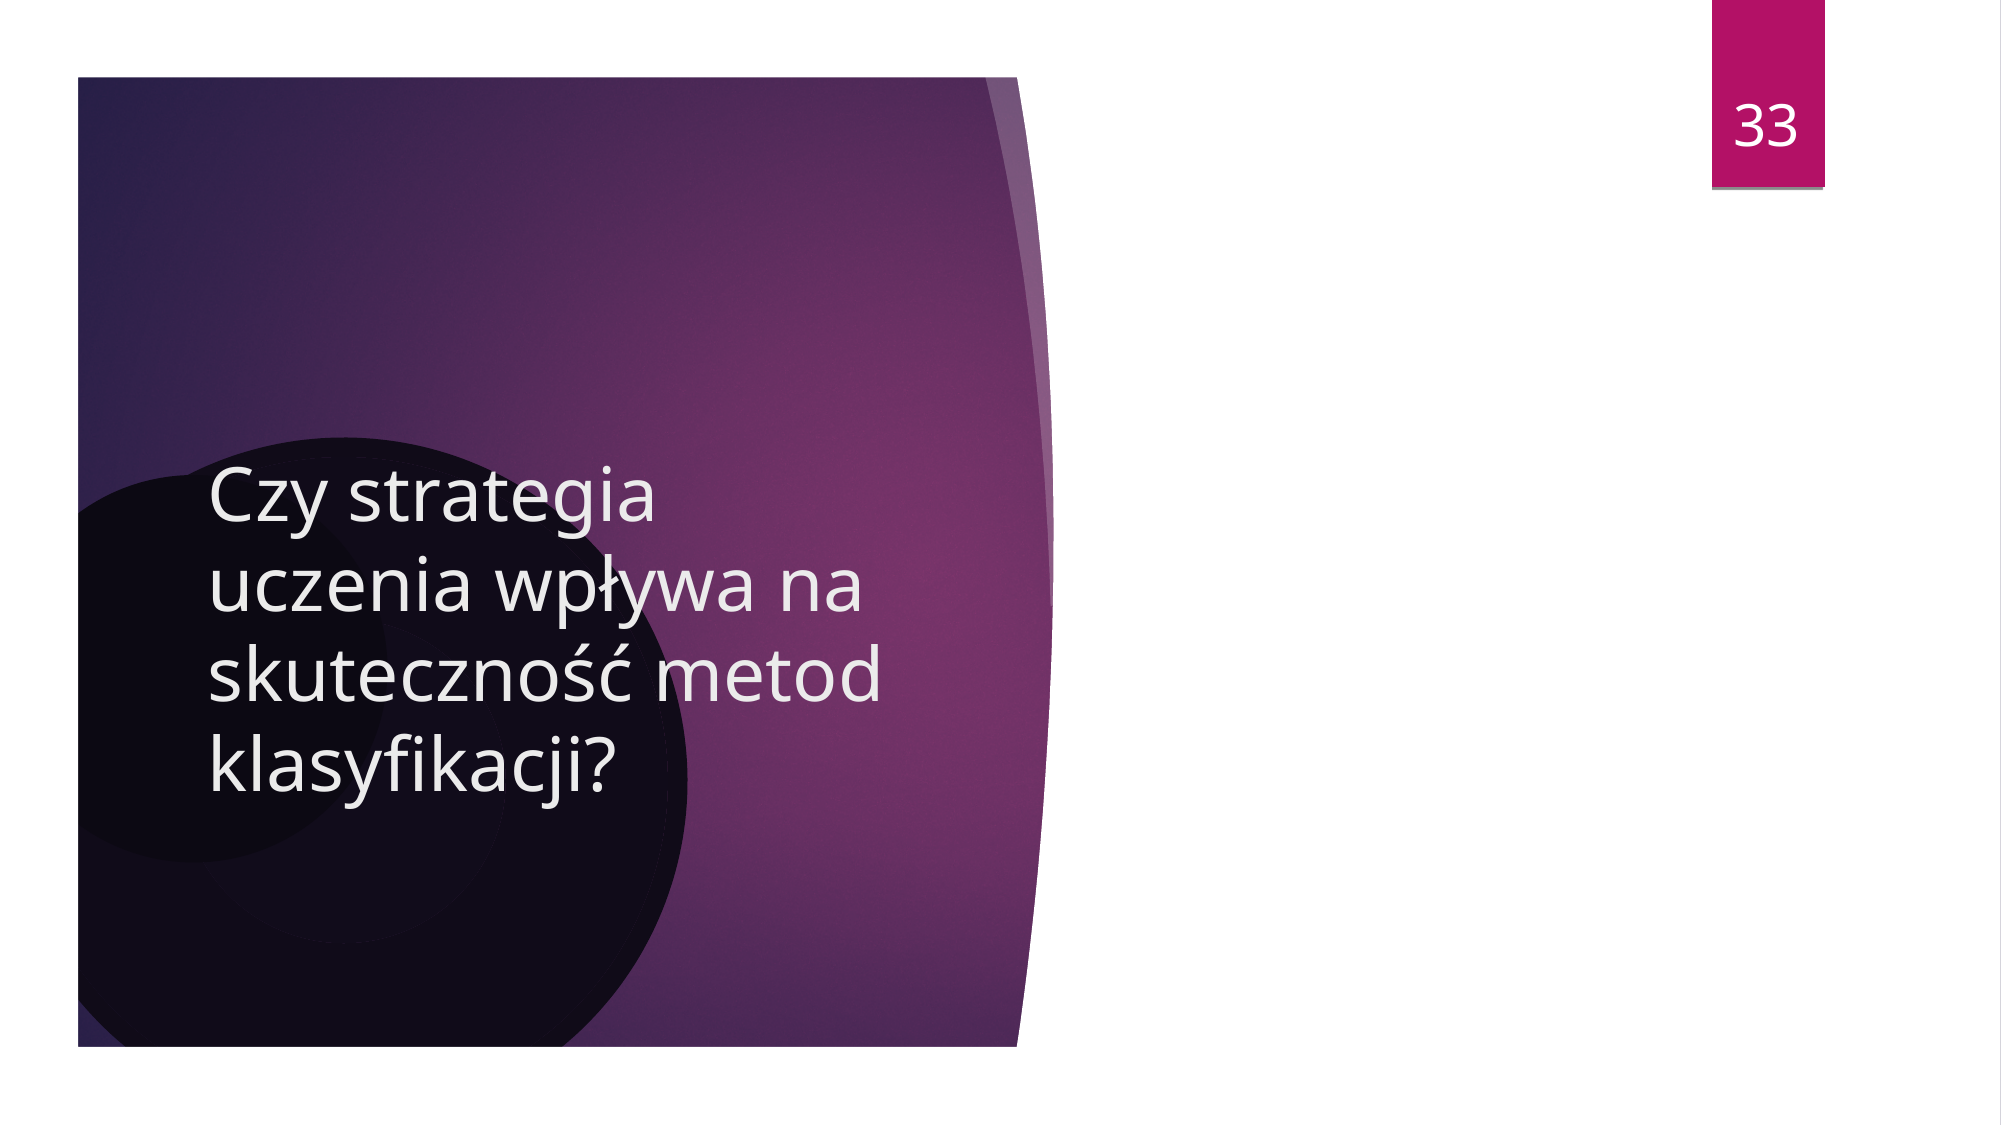

# Czy strategia uczenia wpływa na skuteczność metod klasyfikacji?